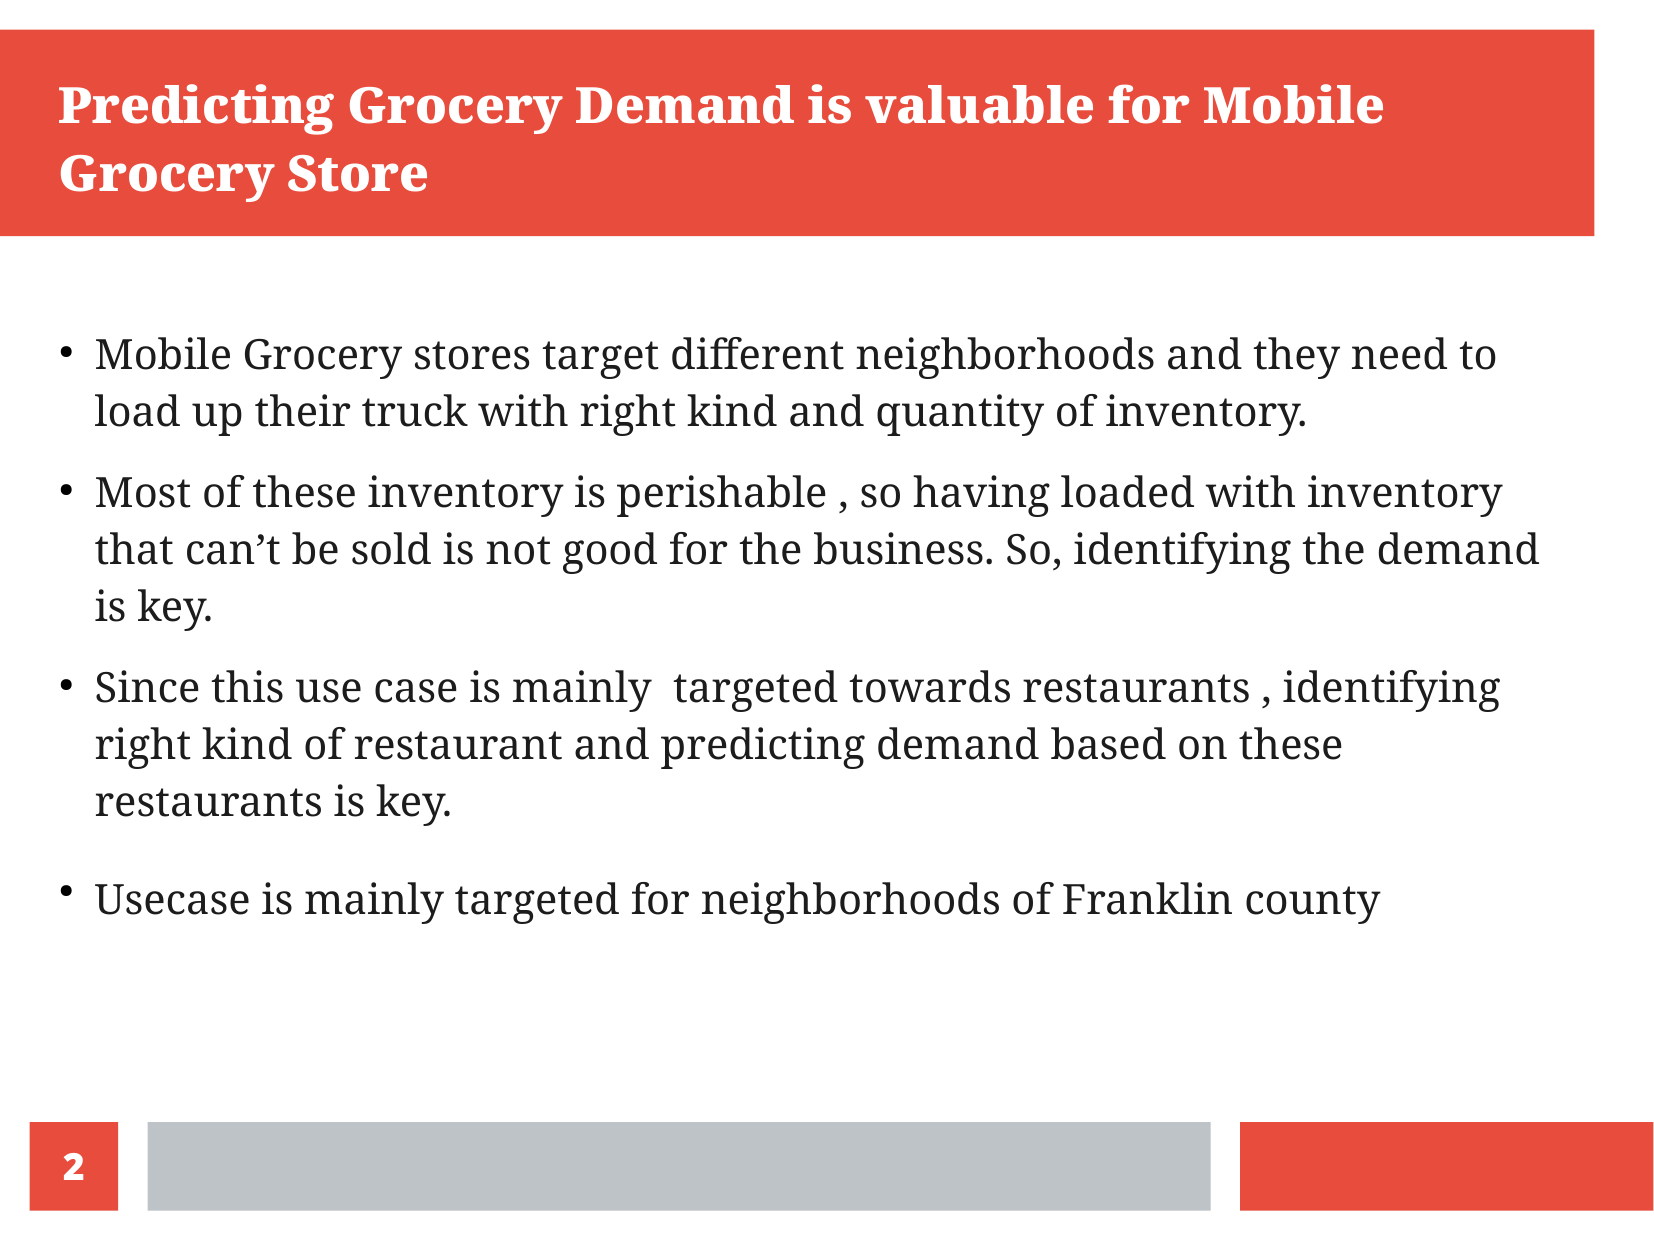

# Predicting Grocery Demand is valuable for Mobile Grocery Store
Mobile Grocery stores target different neighborhoods and they need to load up their truck with right kind and quantity of inventory.
Most of these inventory is perishable , so having loaded with inventory that can’t be sold is not good for the business. So, identifying the demand is key.
Since this use case is mainly targeted towards restaurants , identifying right kind of restaurant and predicting demand based on these restaurants is key.
Usecase is mainly targeted for neighborhoods of Franklin county
2